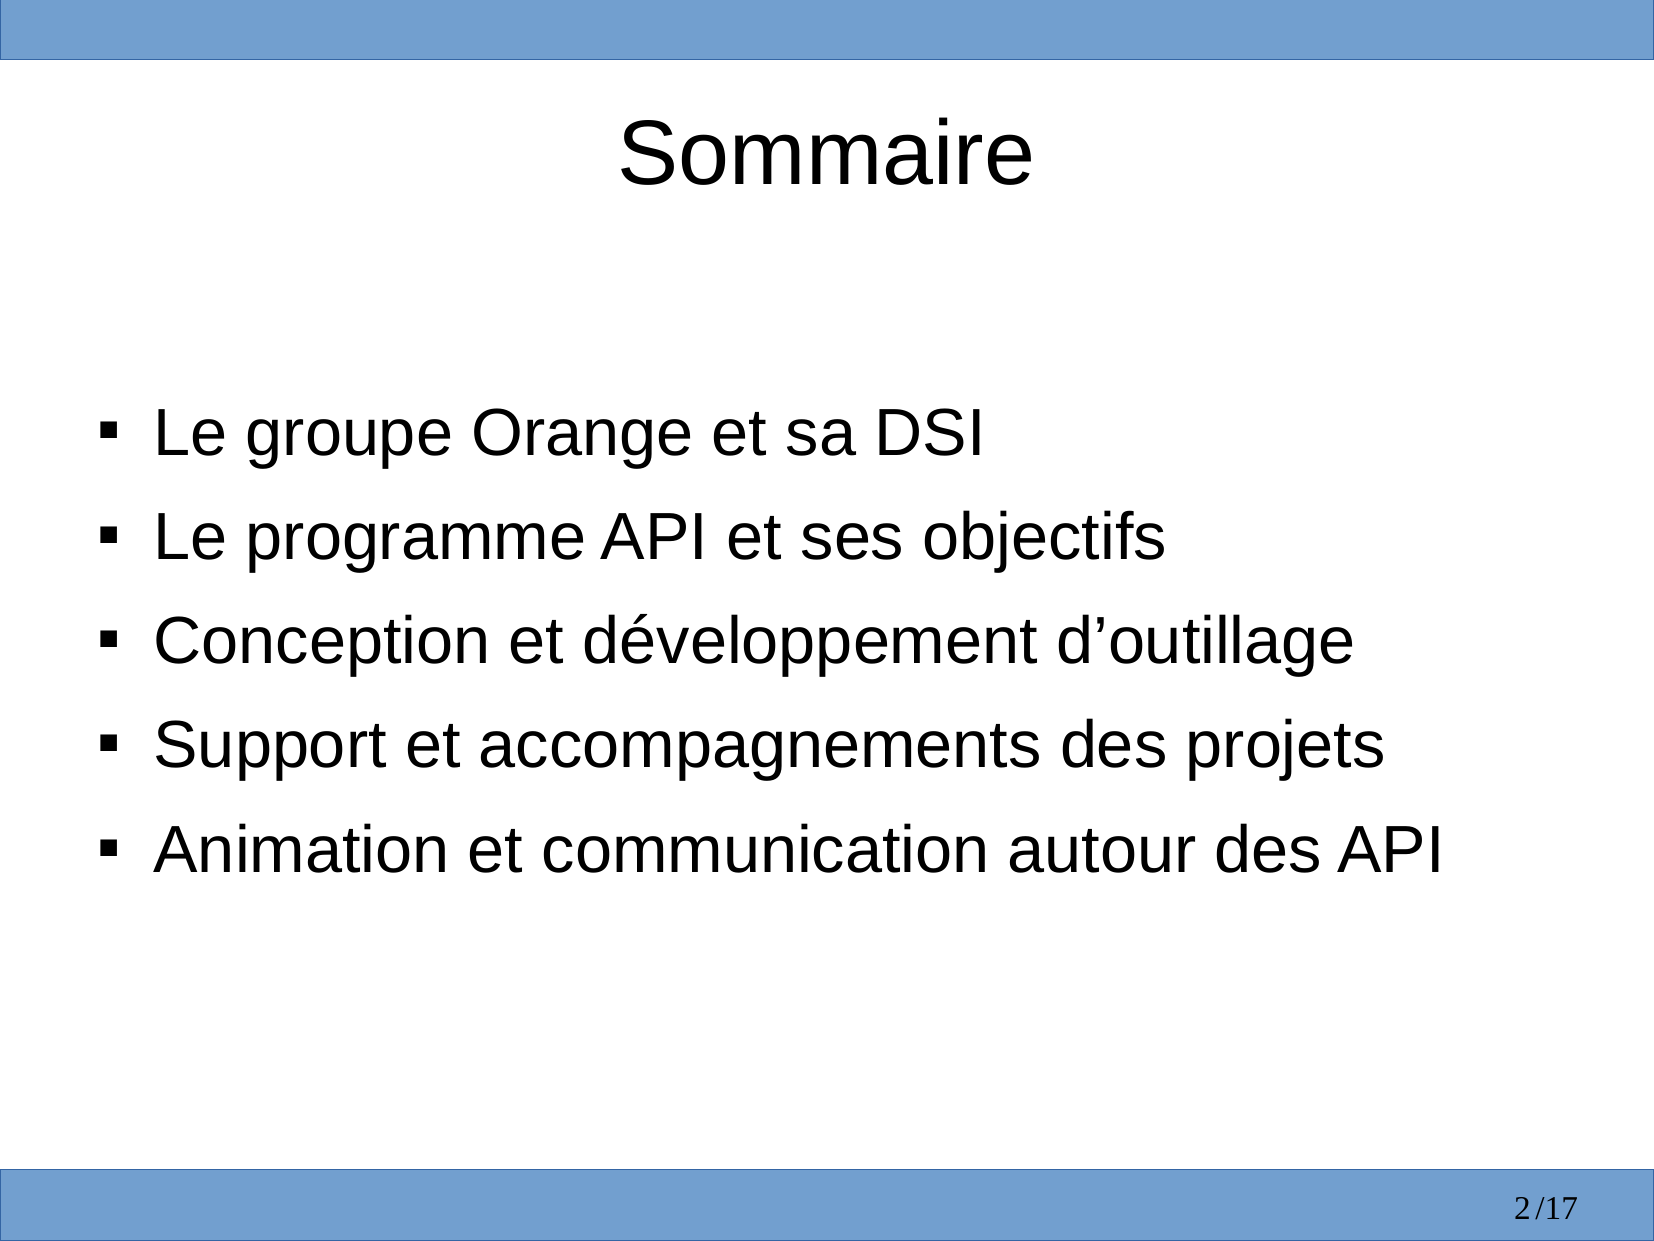

# Sommaire
Le groupe Orange et sa DSI
Le programme API et ses objectifs
Conception et développement d’outillage
Support et accompagnements des projets
Animation et communication autour des API
2
/17